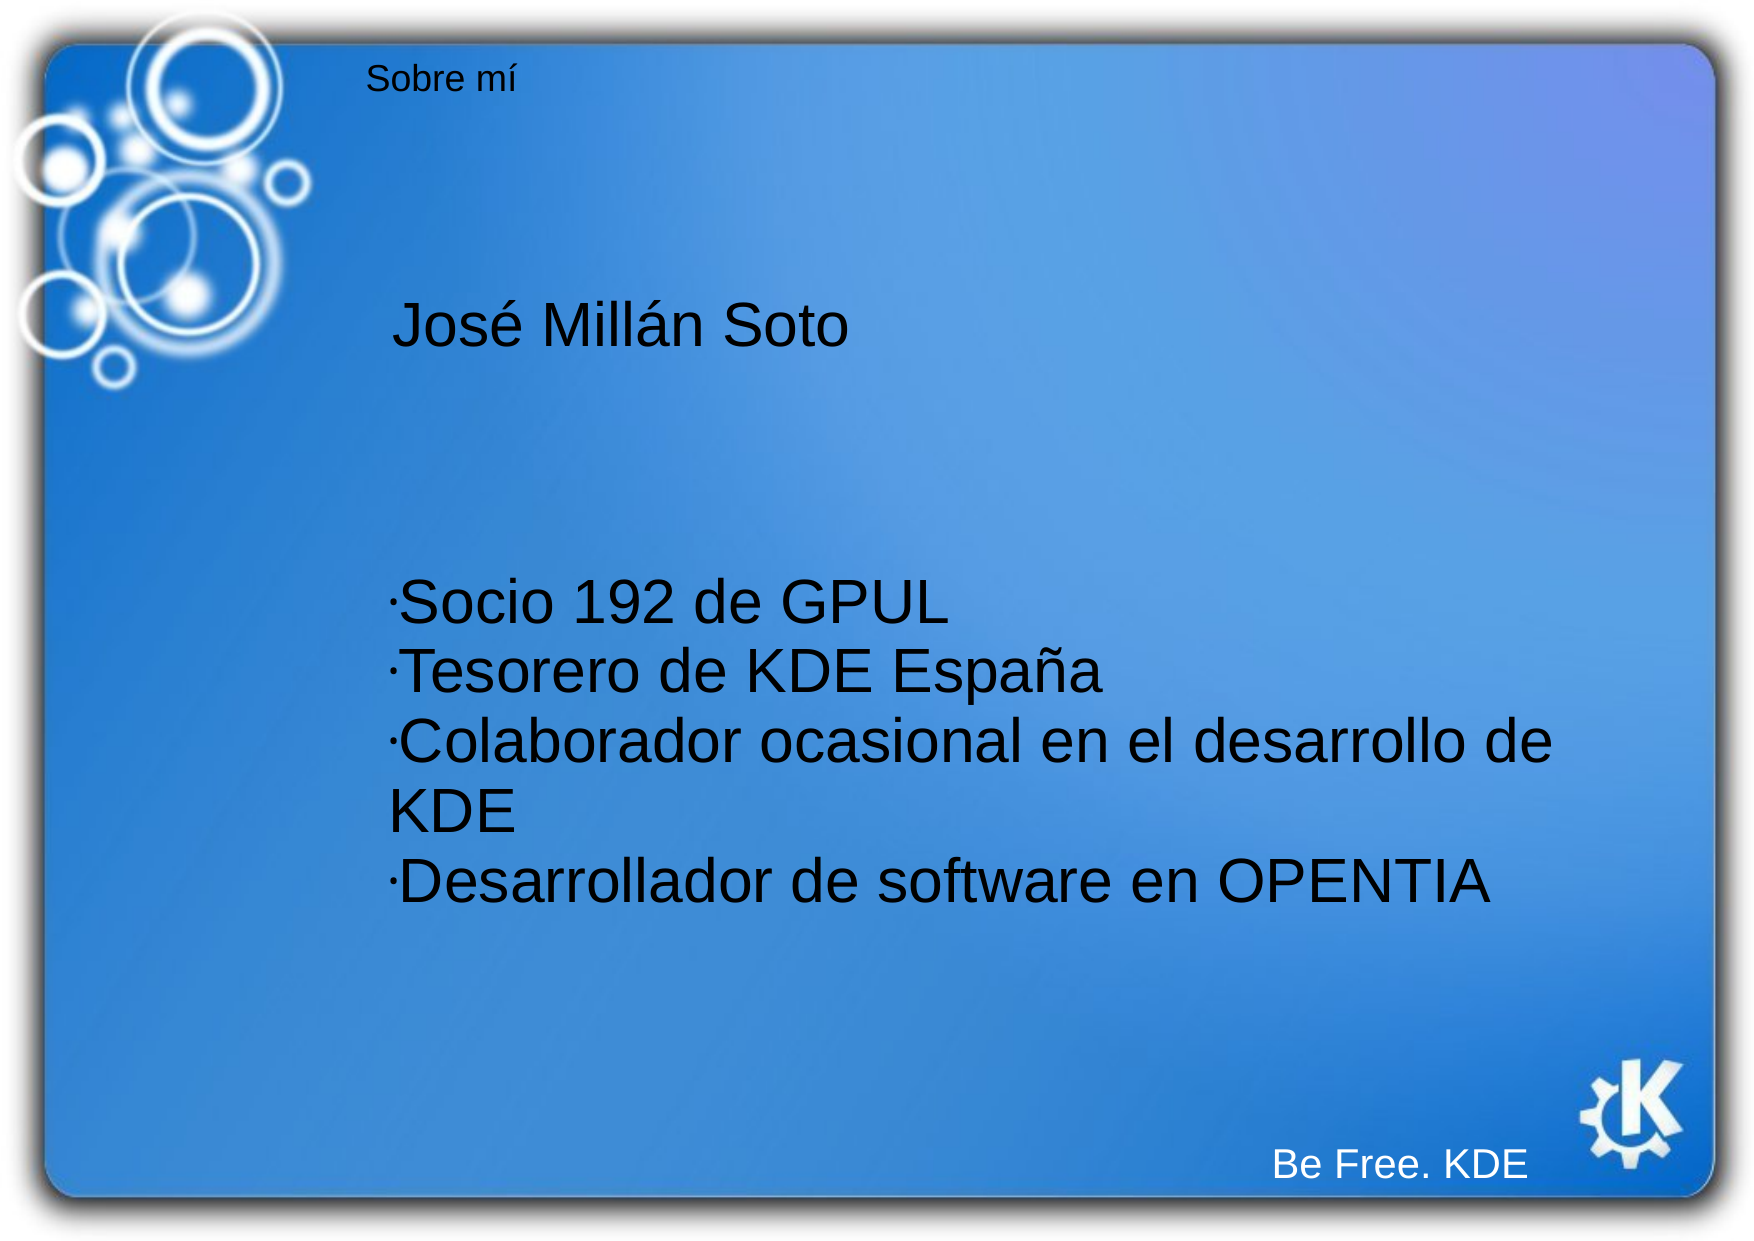

Sobre mí
José Millán Soto
Socio 192 de GPUL
Tesorero de KDE España
Colaborador ocasional en el desarrollo de KDE
Desarrollador de software en OPENTIA